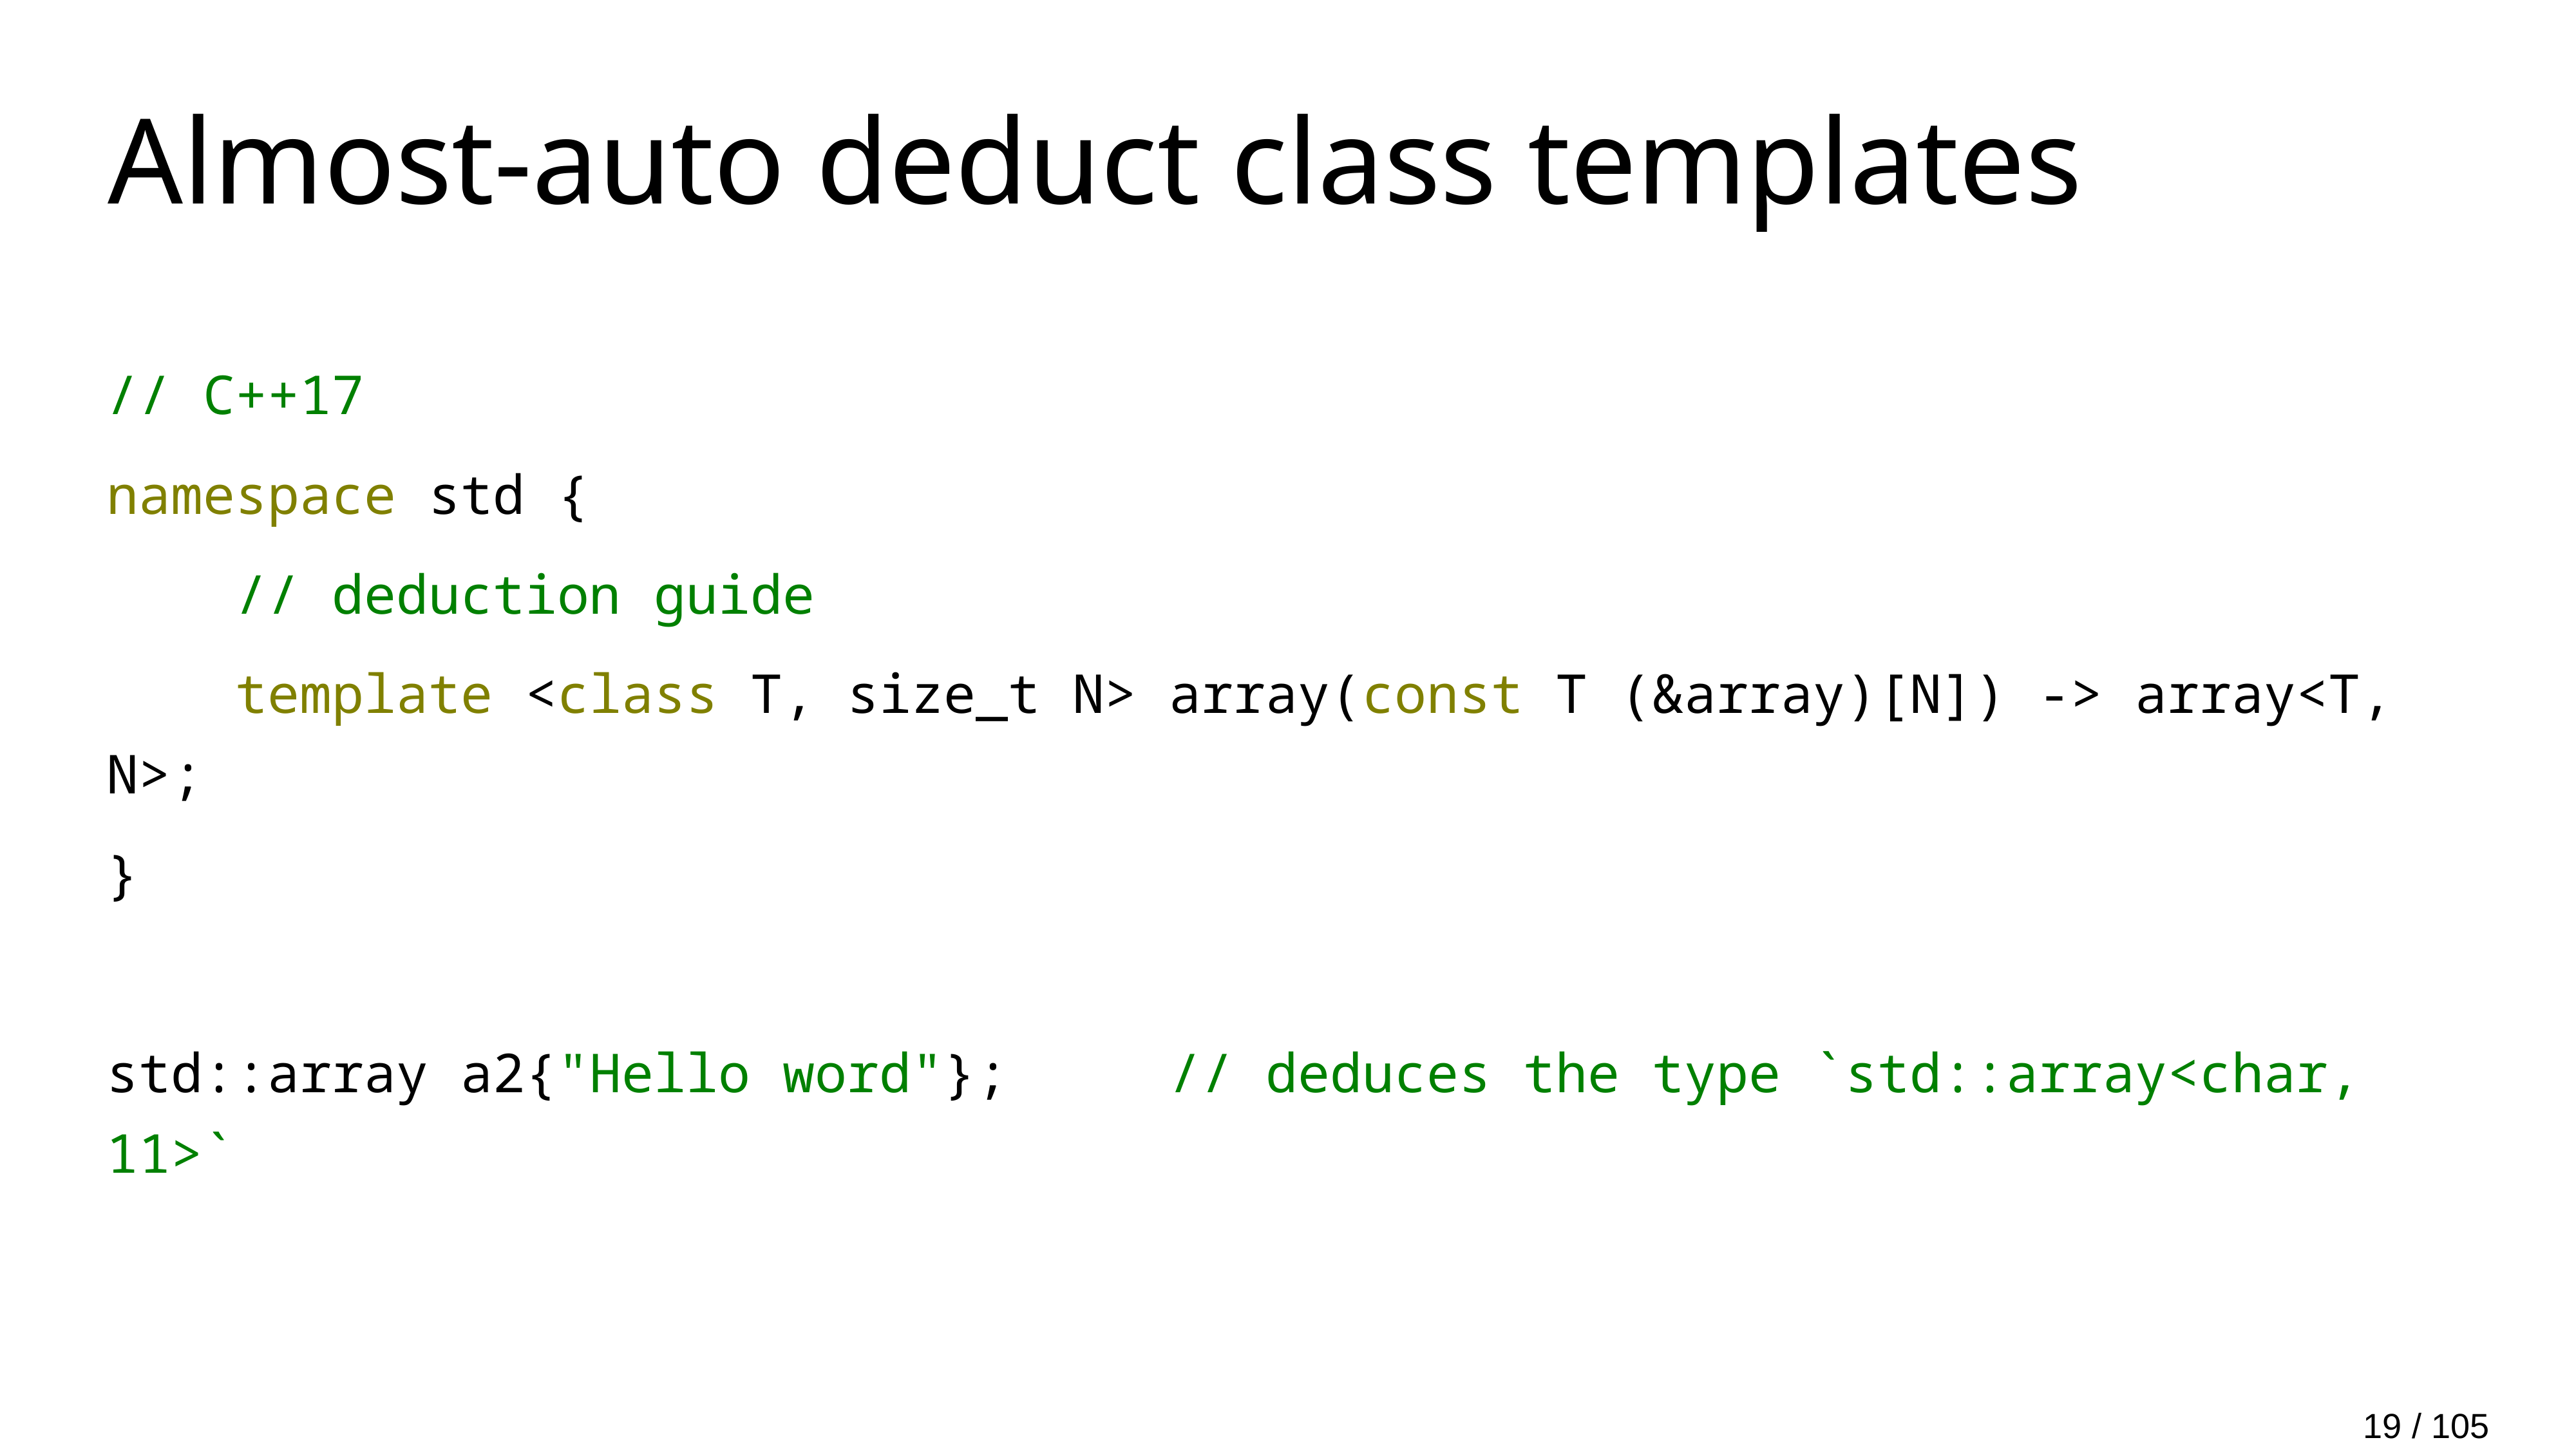

# Almost-auto deduct class templates
// C++17
namespace std {
 // deduction guide
 template <class T, size_t N> array(const T (&array)[N]) -> array<T, N>;
}
std::array a2{"Hello word"}; // deduces the type `std::array<char, 11>`